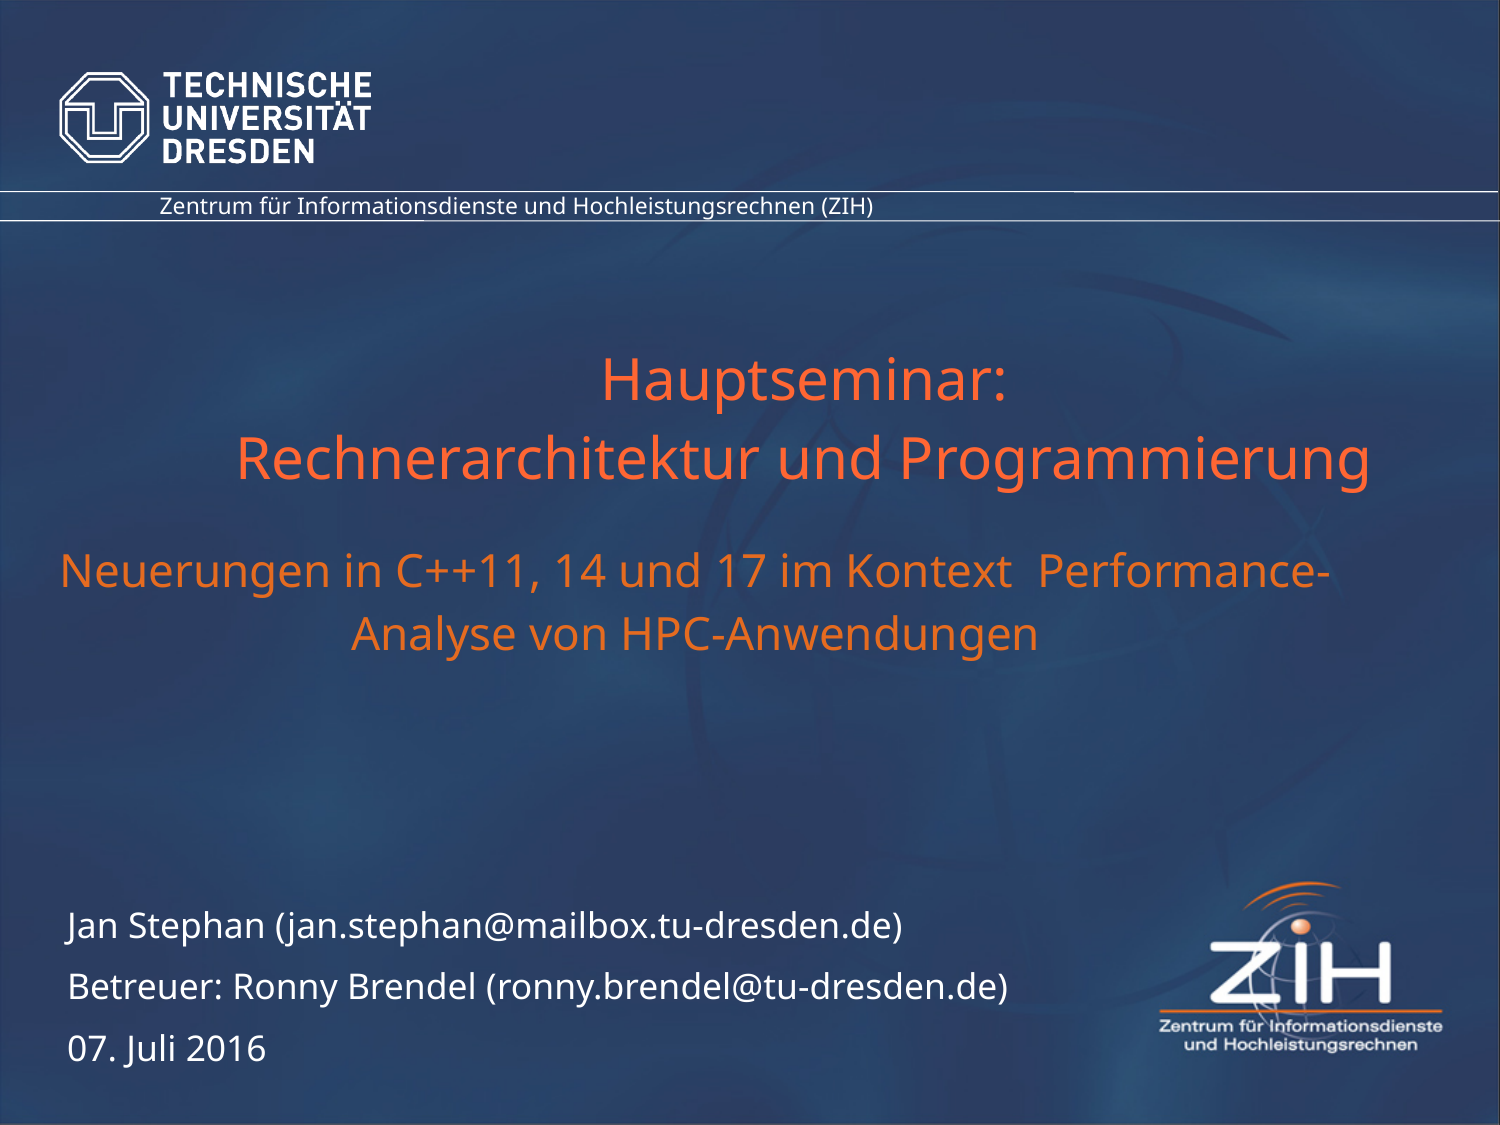

Hauptseminar:
Rechnerarchitektur und Programmierung
Neuerungen in C++11, 14 und 17 im Kontext Performance-Analyse von HPC-Anwendungen
Jan Stephan (jan.stephan@mailbox.tu-dresden.de)
Betreuer: Ronny Brendel (ronny.brendel@tu-dresden.de)
07. Juli 2016